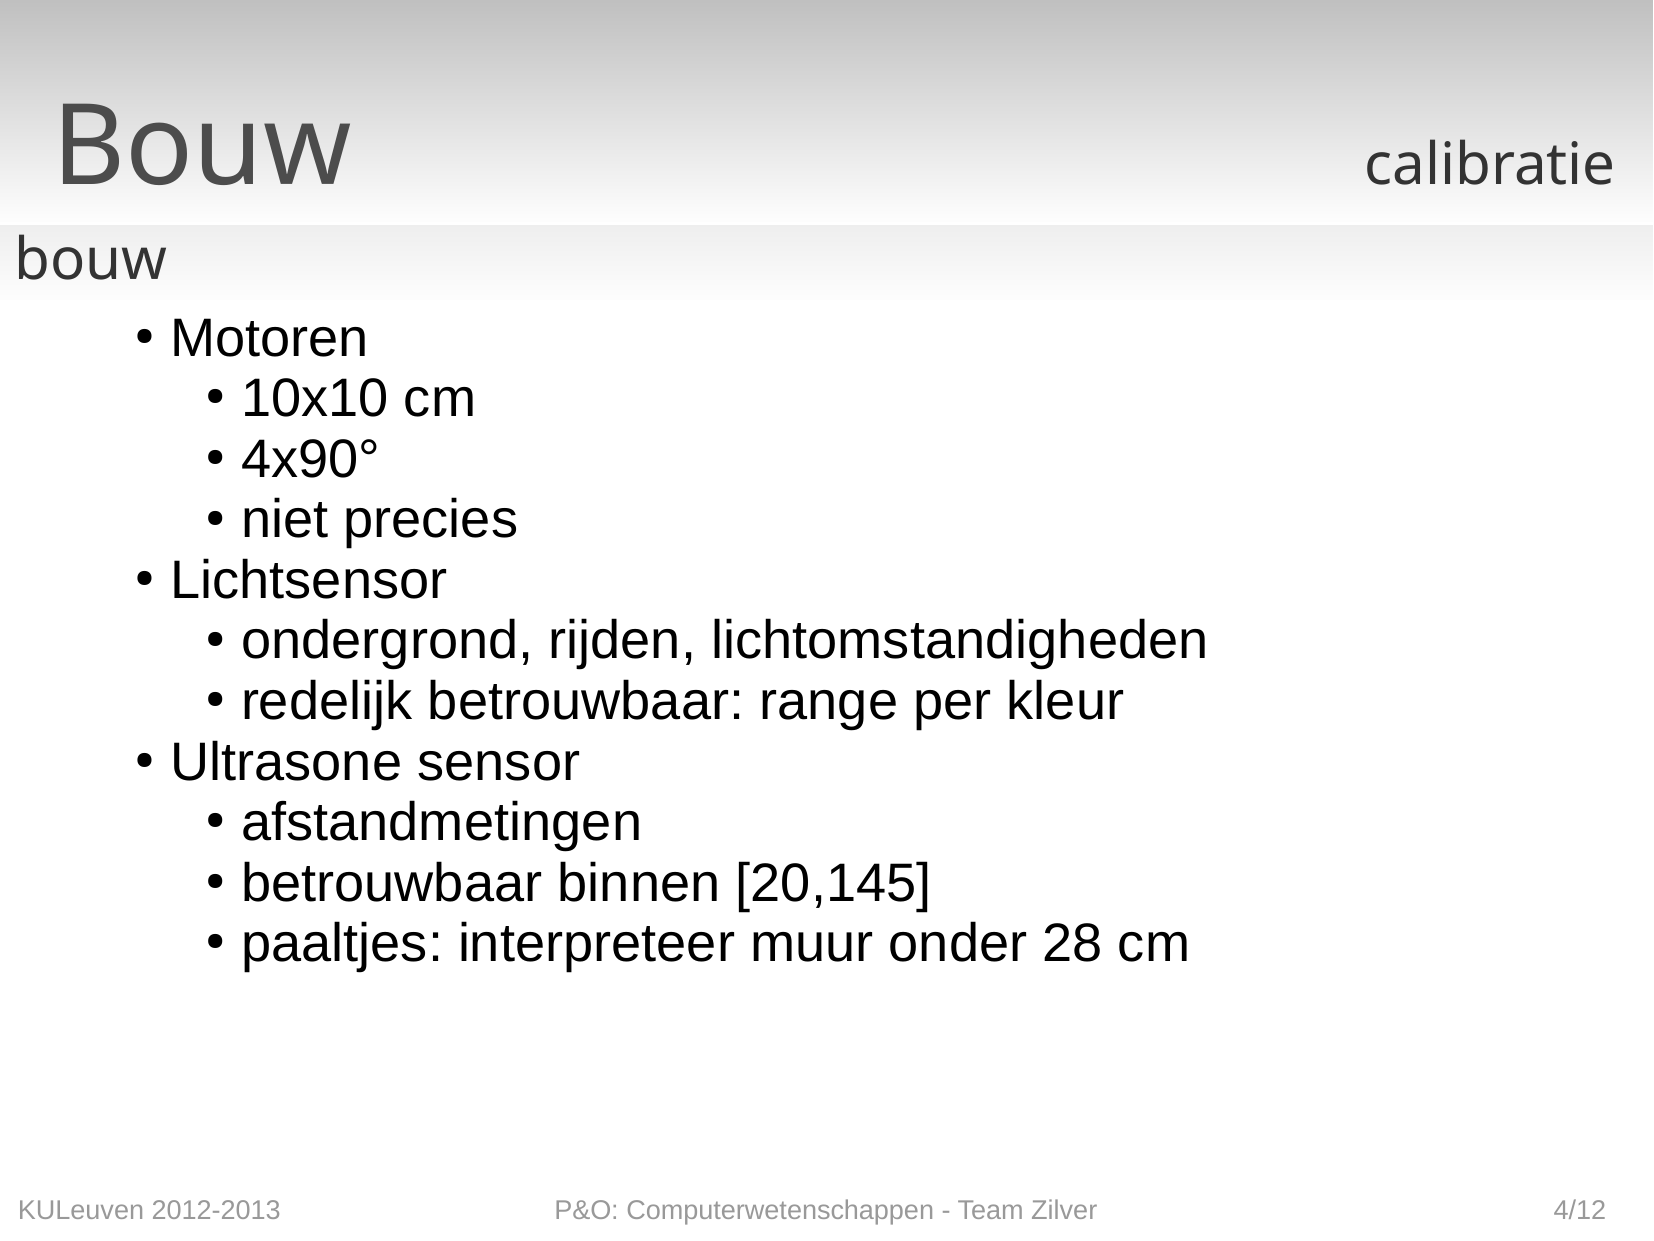

Inhoud
Inhoud		fysieke bouw
	Bouw		calibratie
	Inhoud
Motoren
10x10 cm
4x90°
niet precies
Lichtsensor
ondergrond, rijden, lichtomstandigheden
redelijk betrouwbaar: range per kleur
Ultrasone sensor
afstandmetingen
betrouwbaar binnen [20,145]
paaltjes: interpreteer muur onder 28 cm
KULeuven 2012-2013	P&O: Computerwetenschappen - Team Zilver /12